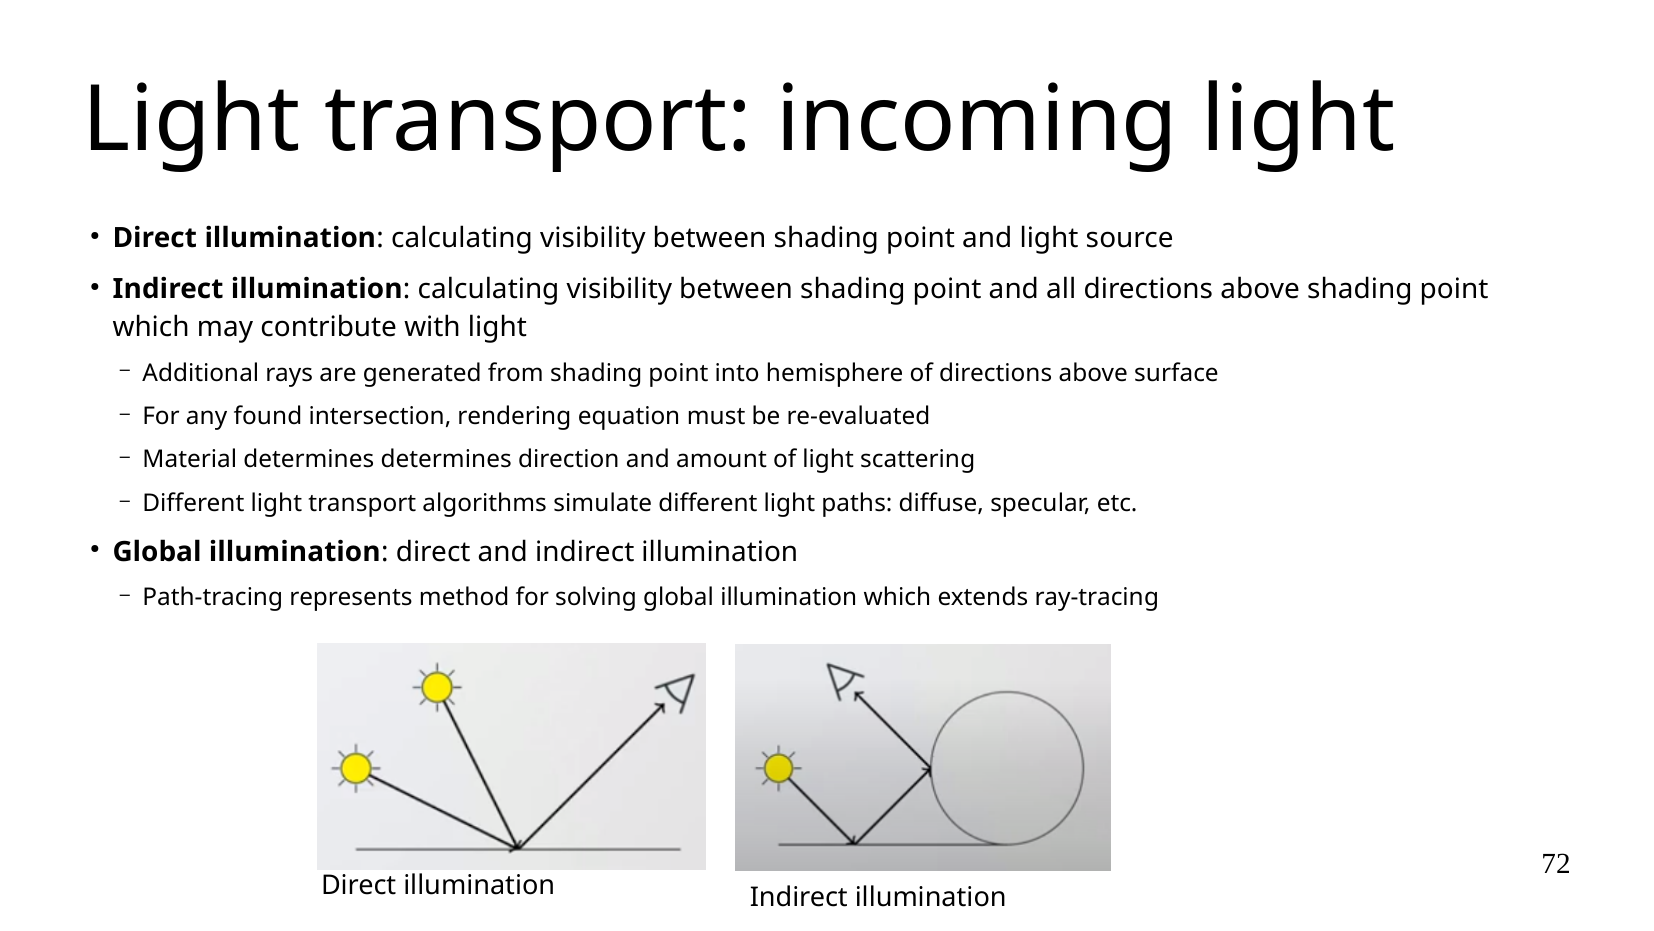

# Light transport: incoming light
Direct illumination: calculating visibility between shading point and light source
Indirect illumination: calculating visibility between shading point and all directions above shading point which may contribute with light
Additional rays are generated from shading point into hemisphere of directions above surface
For any found intersection, rendering equation must be re-evaluated
Material determines determines direction and amount of light scattering
Different light transport algorithms simulate different light paths: diffuse, specular, etc.
Global illumination: direct and indirect illumination
Path-tracing represents method for solving global illumination which extends ray-tracing
72
Direct illumination
Indirect illumination